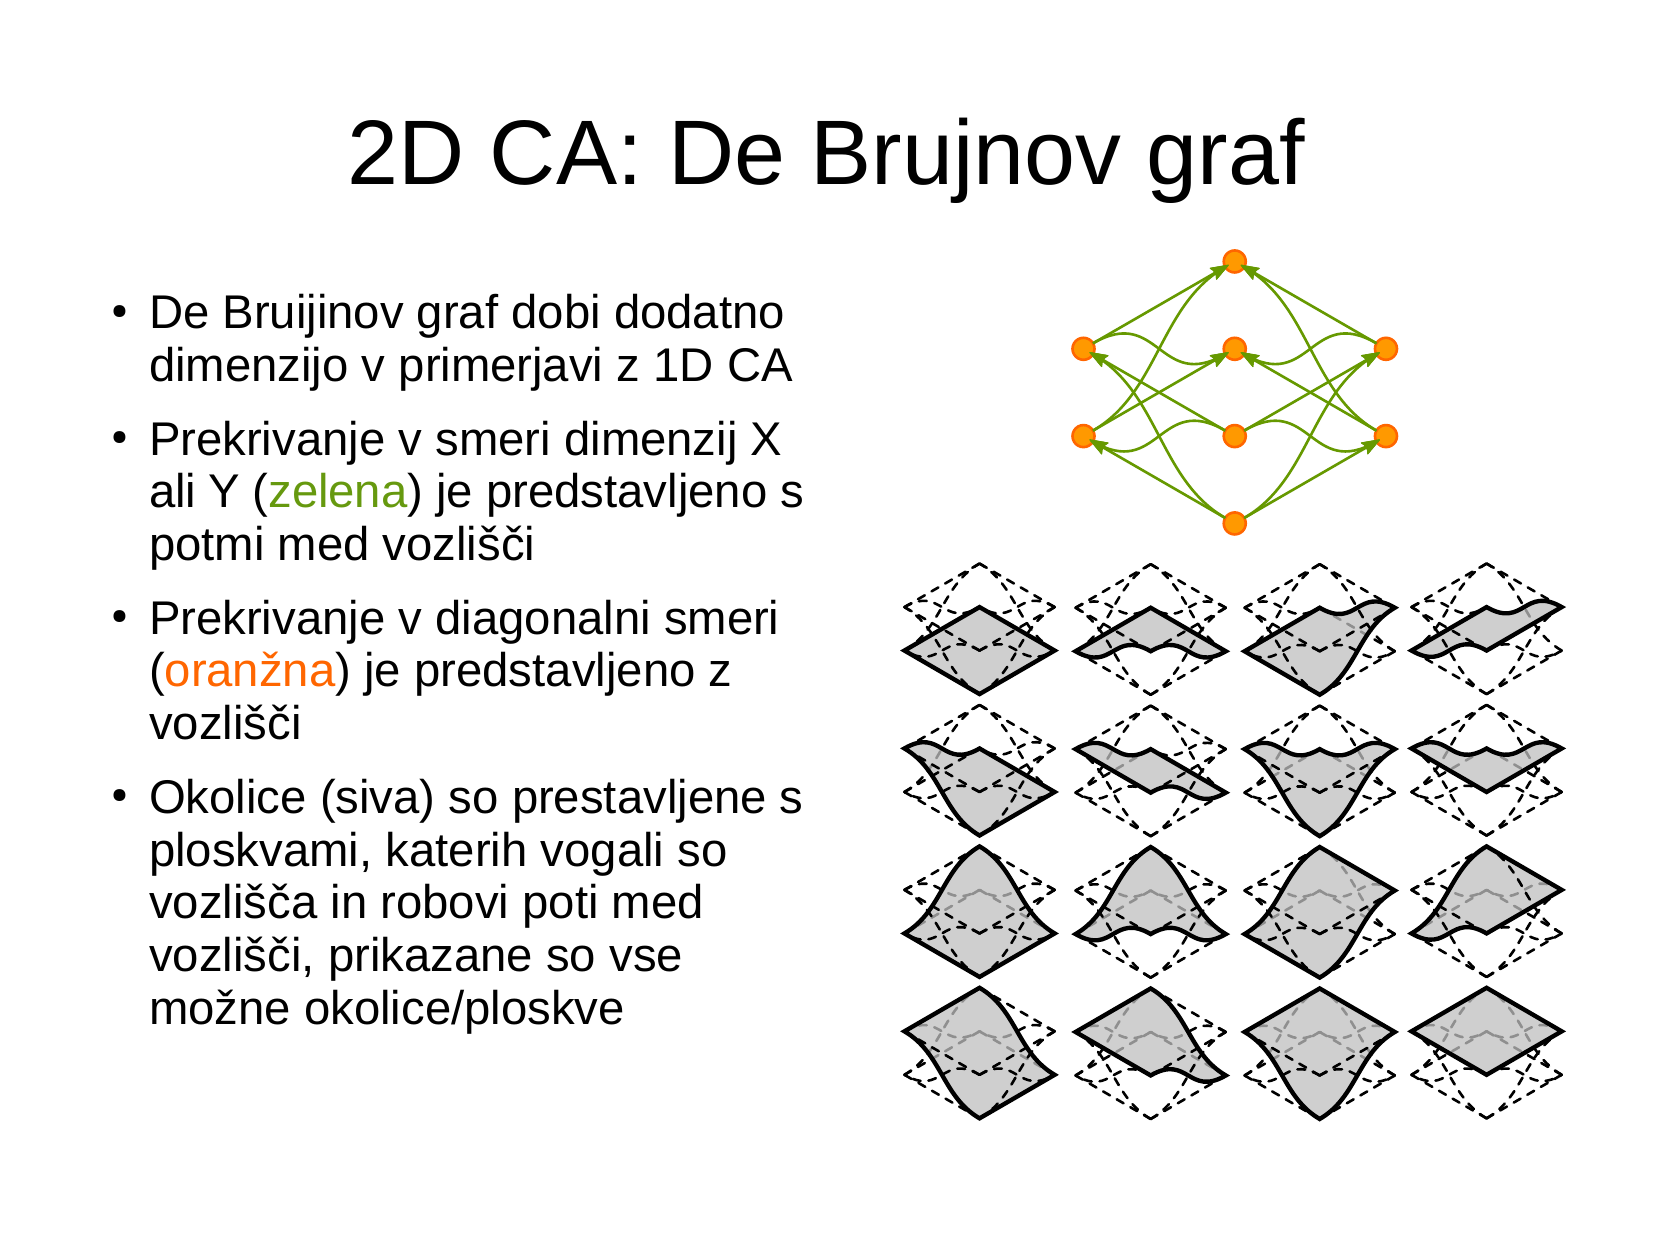

# 2D CA: De Brujnov graf
De Bruijinov graf dobi dodatno dimenzijo v primerjavi z 1D CA
Prekrivanje v smeri dimenzij X ali Y (zelena) je predstavljeno s potmi med vozlišči
Prekrivanje v diagonalni smeri (oranžna) je predstavljeno z vozlišči
Okolice (siva) so prestavljene s ploskvami, katerih vogali so vozlišča in robovi poti med vozlišči, prikazane so vse možne okolice/ploskve